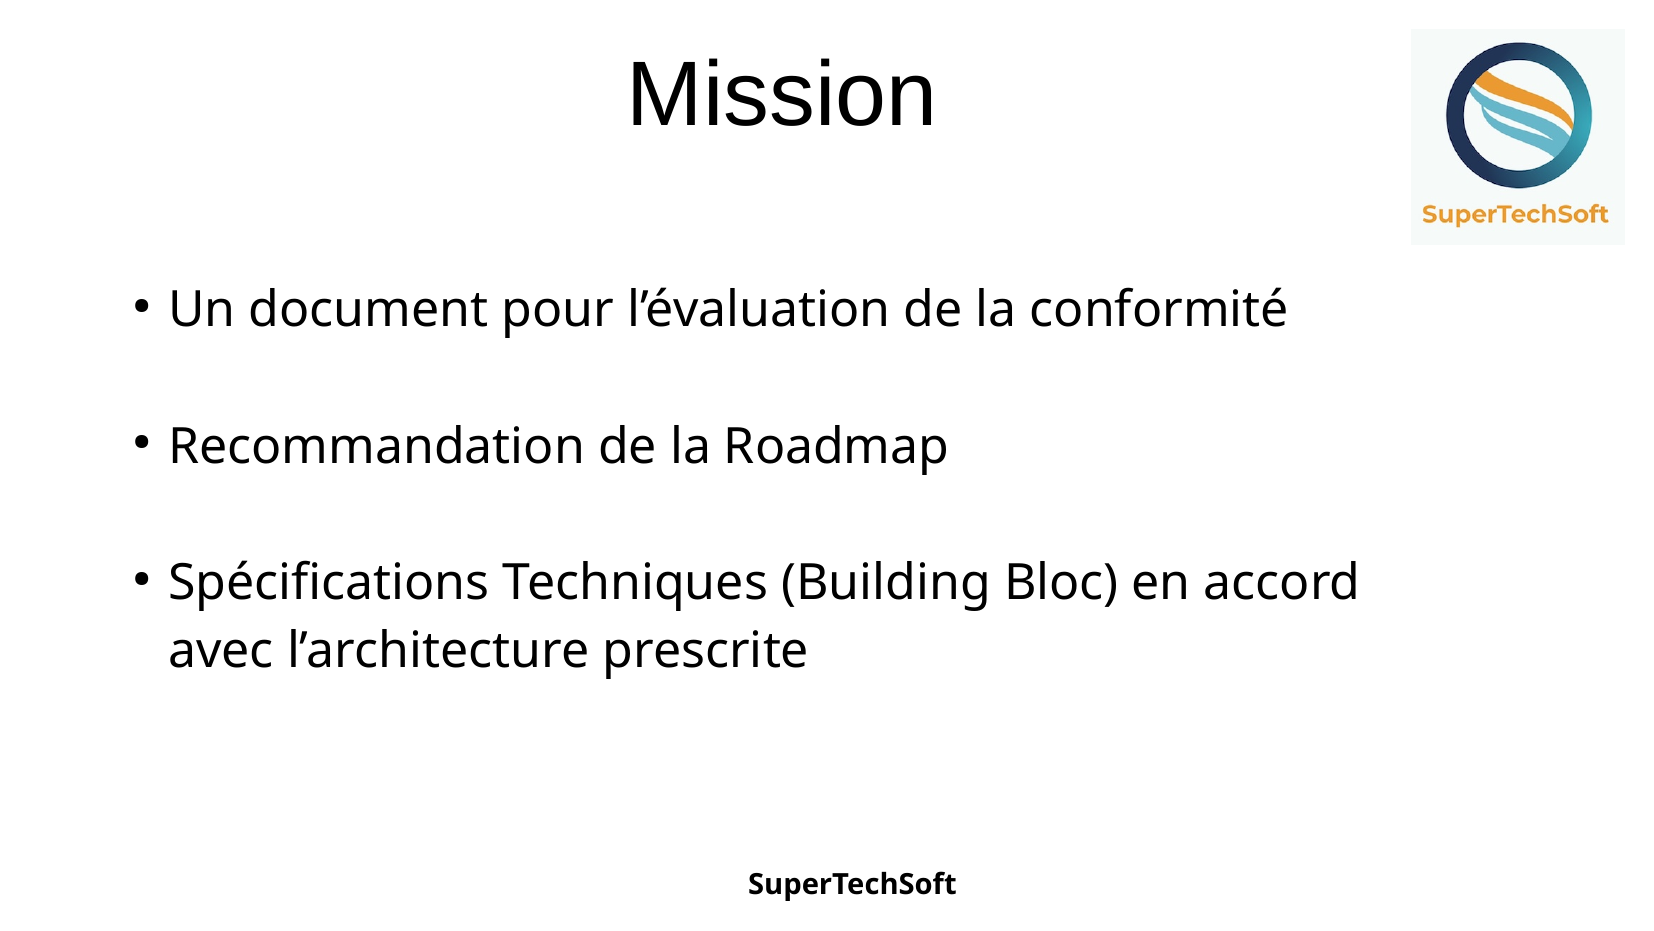

# Mission
Un document pour l’évaluation de la conformité
Recommandation de la Roadmap
Spécifications Techniques (Building Bloc) en accord avec l’architecture prescrite
SuperTechSoft